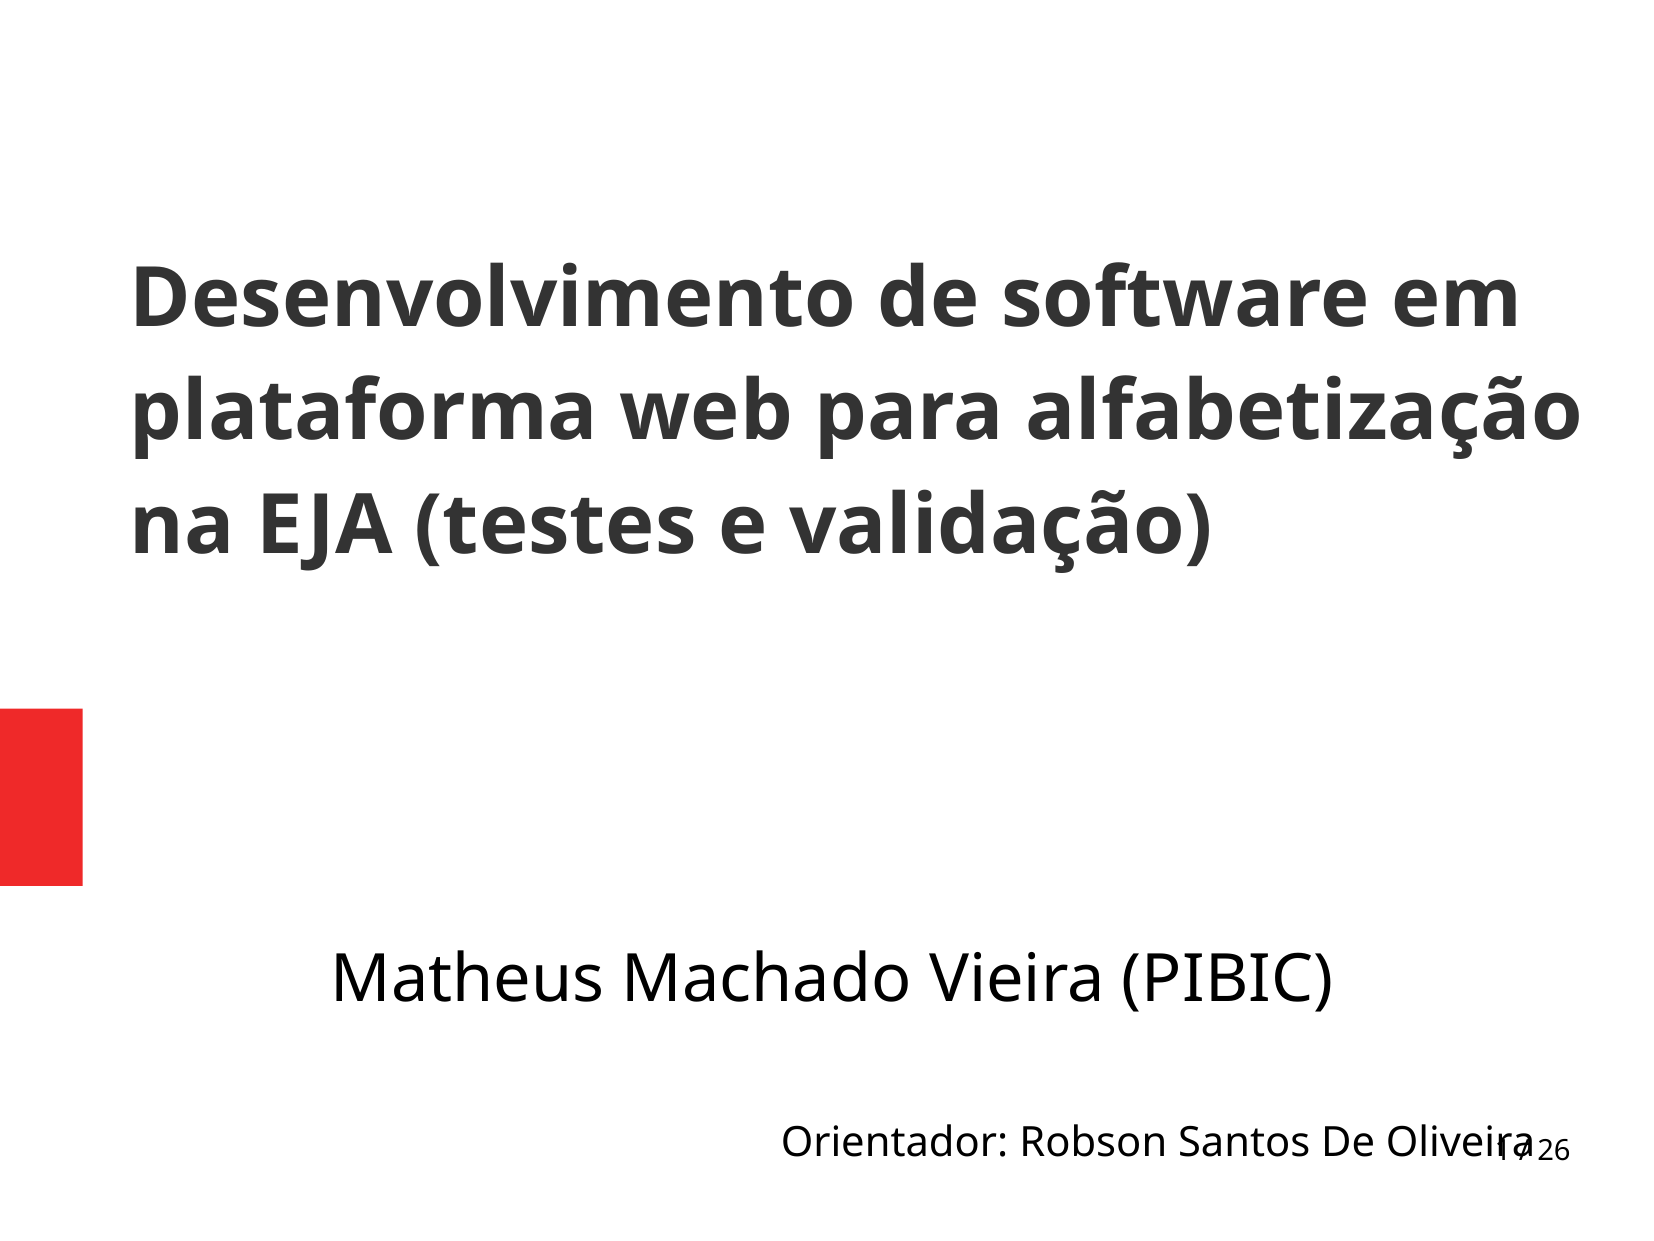

# Desenvolvimento de software em plataforma web para alfabetização na EJA (testes e validação)
Matheus Machado Vieira (PIBIC)
Orientador: Robson Santos De Oliveira
1